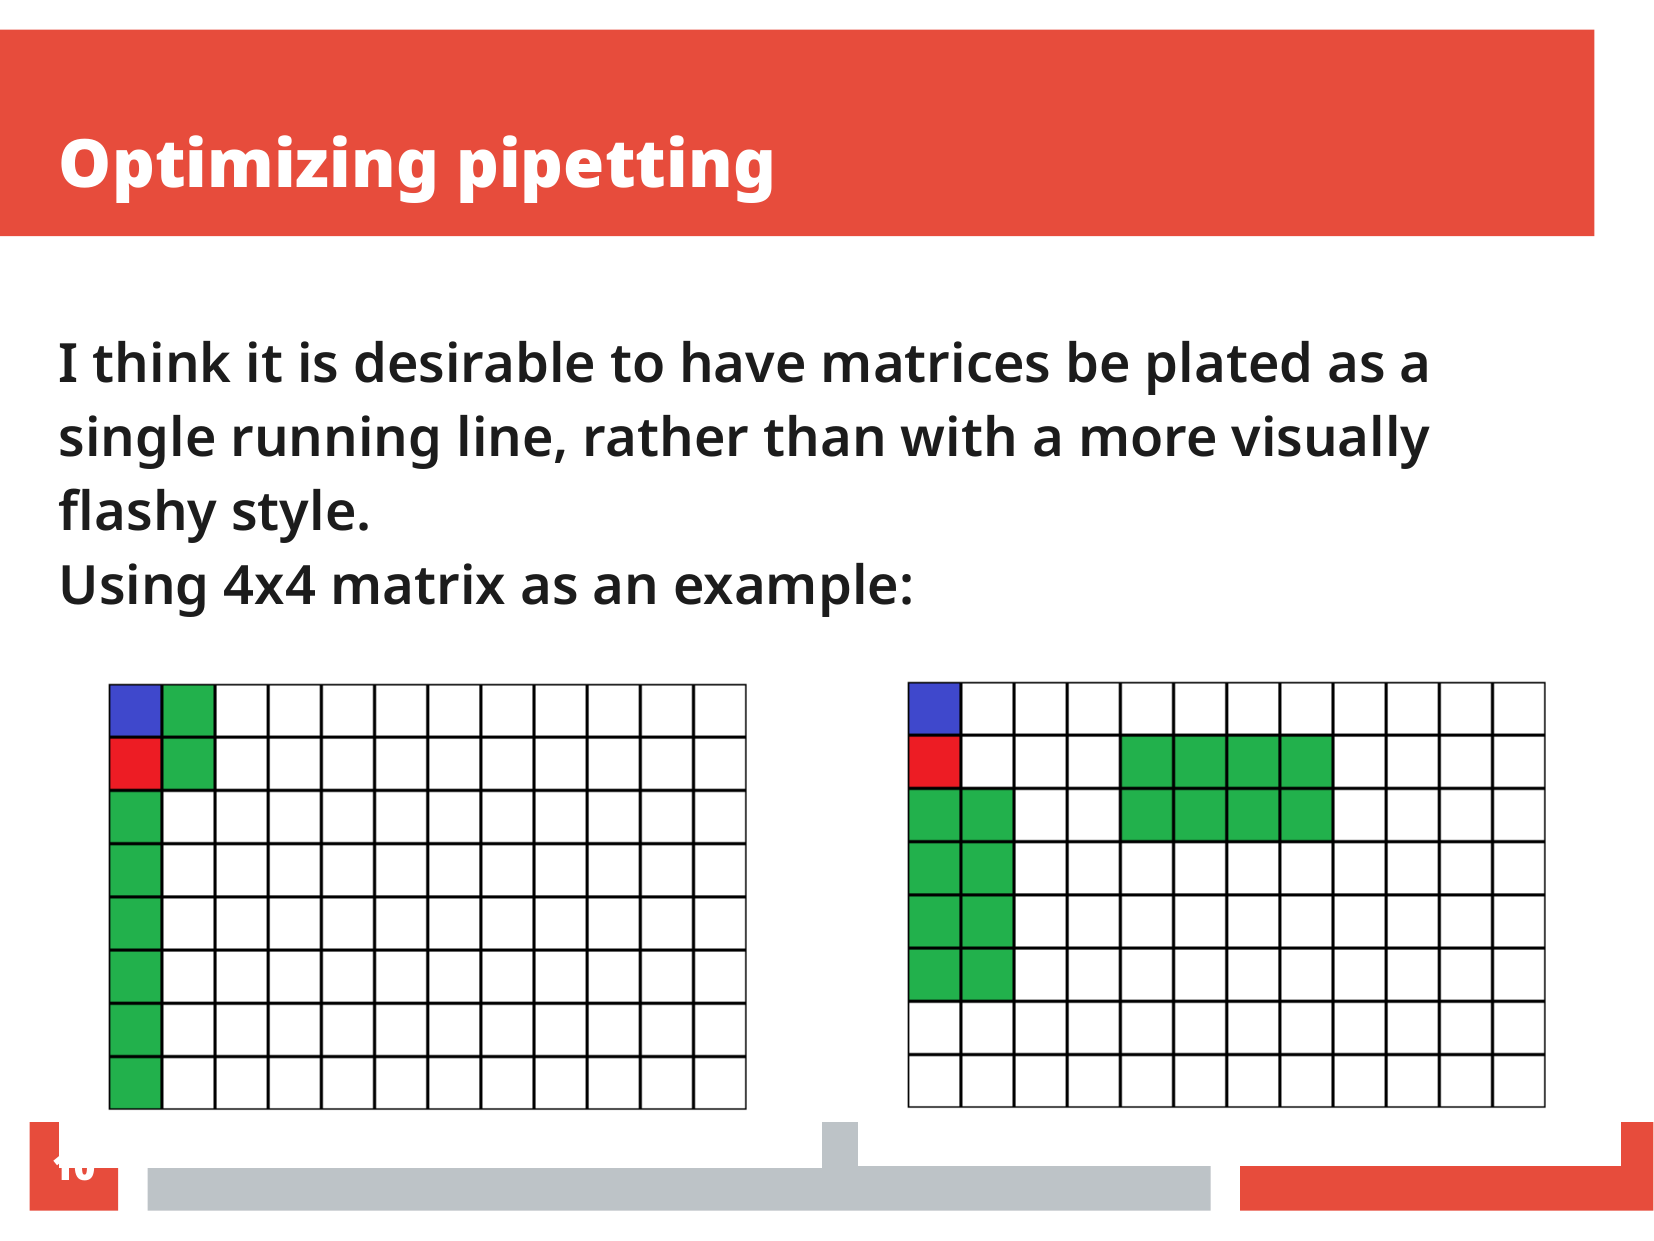

# Optimizing pipetting
I think it is desirable to have matrices be plated as a single running line, rather than with a more visually flashy style.
Using 4x4 matrix as an example:
 Yes										 No
10